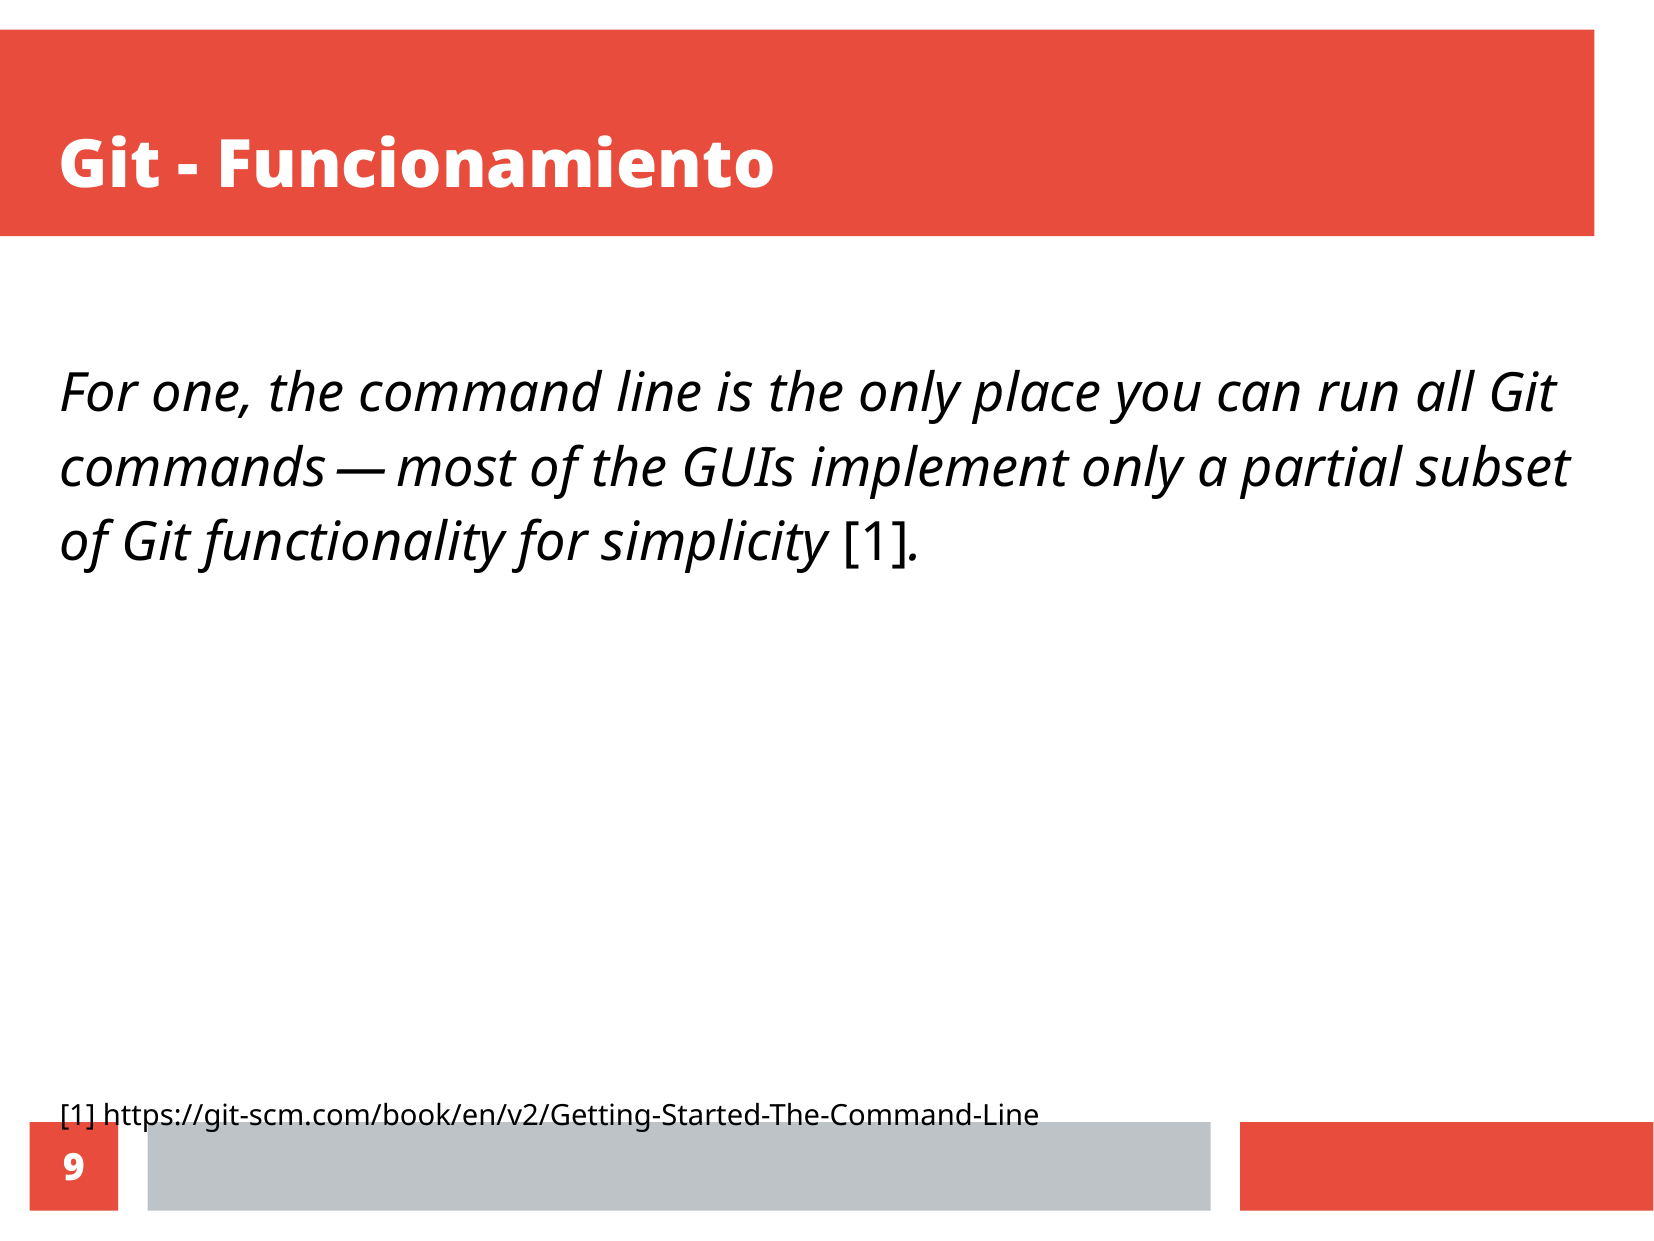

# Git - Funcionamiento
For one, the command line is the only place you can run all Git commands — most of the GUIs implement only a partial subset of Git functionality for simplicity [1].
[1] https://git-scm.com/book/en/v2/Getting-Started-The-Command-Line
9